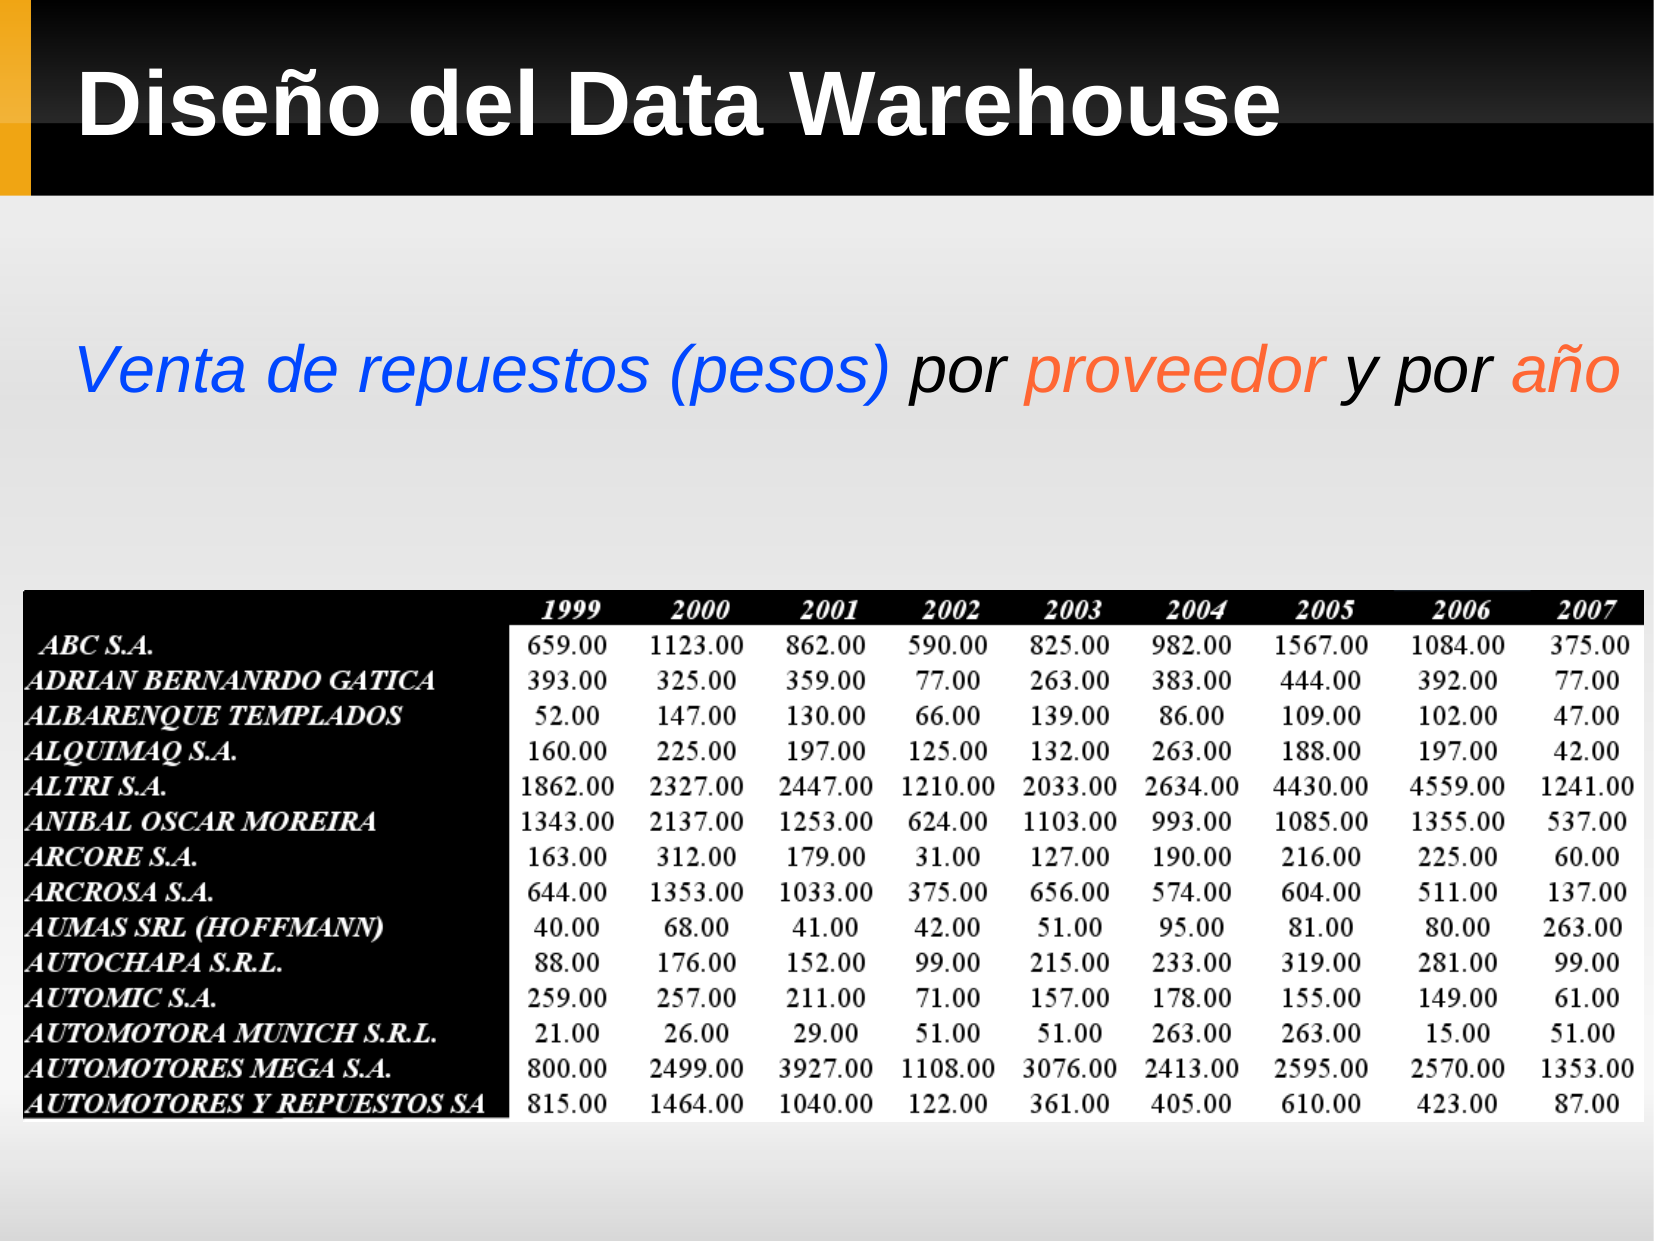

# Diseño del Data Warehouse
Venta de repuestos (pesos) por proveedor y por año